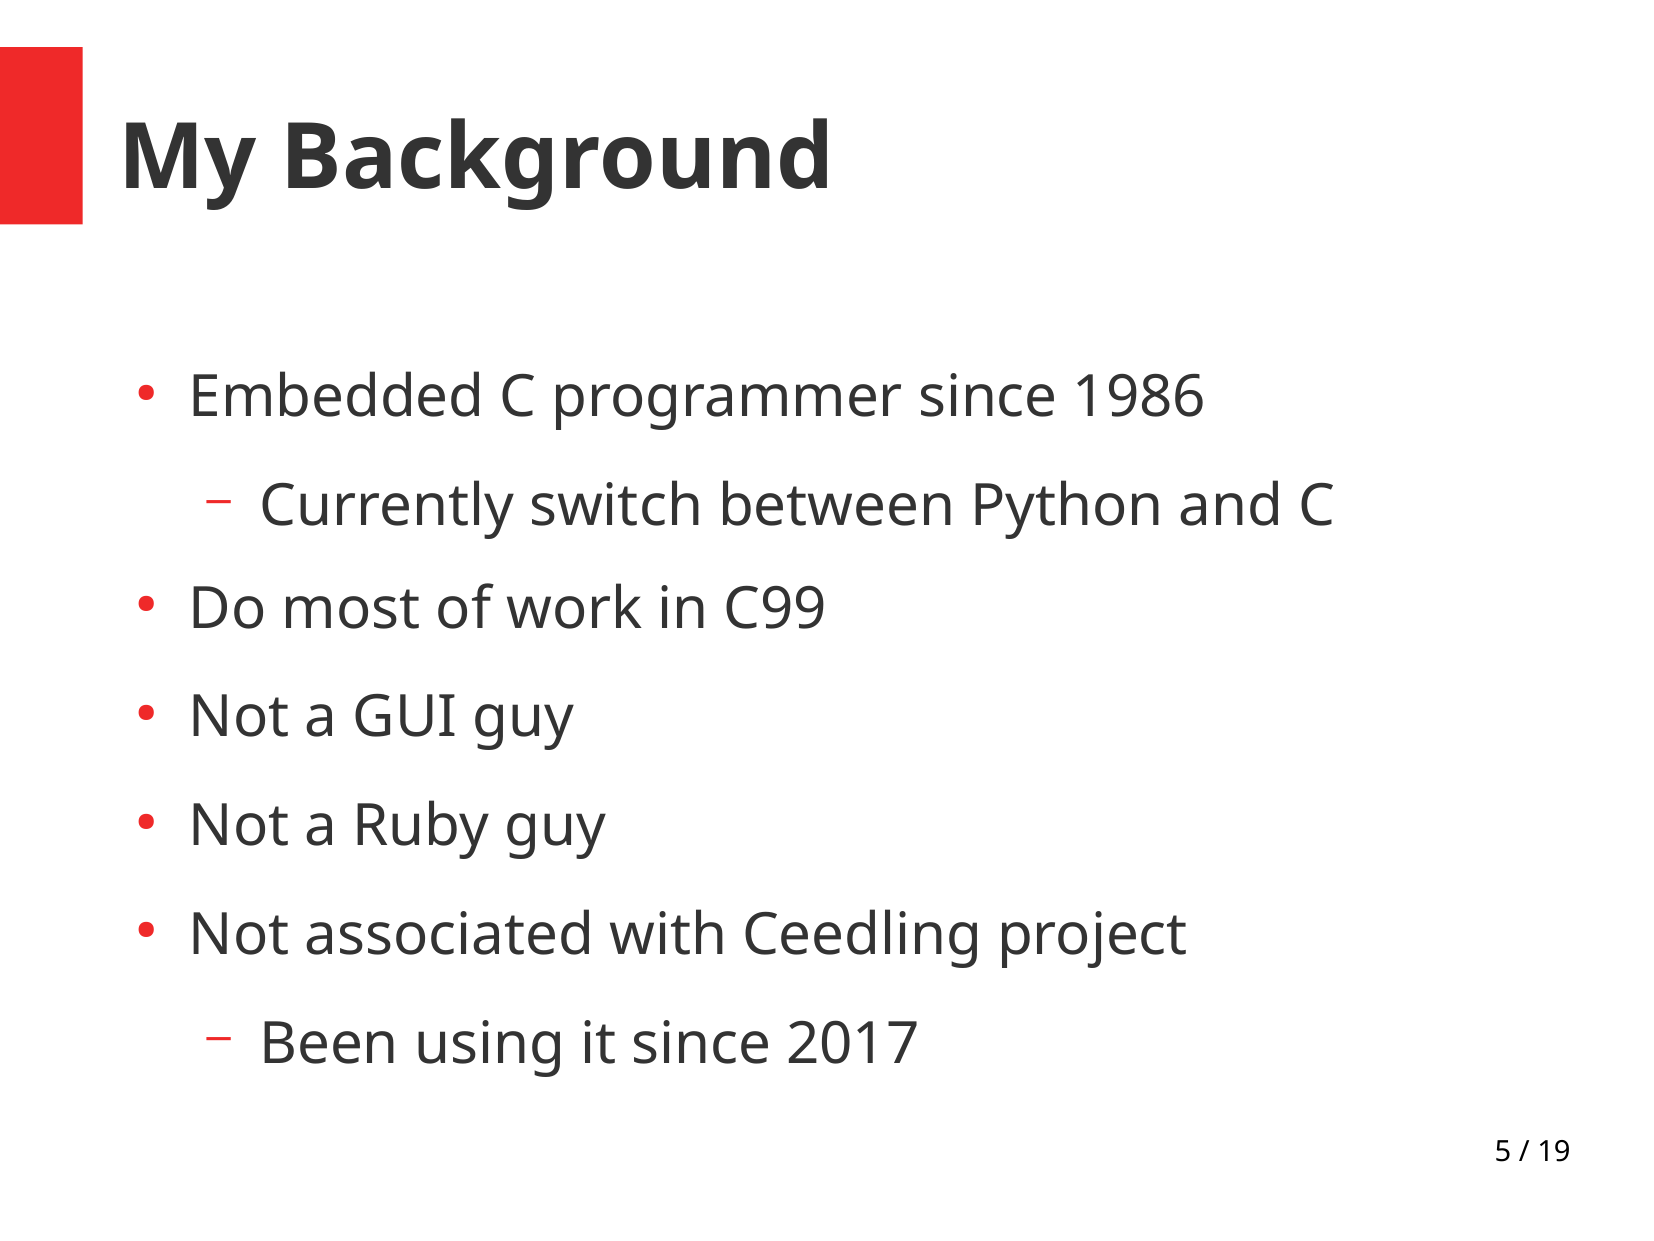

# My Background
Embedded C programmer since 1986
Currently switch between Python and C
Do most of work in C99
Not a GUI guy
Not a Ruby guy
Not associated with Ceedling project
Been using it since 2017
5